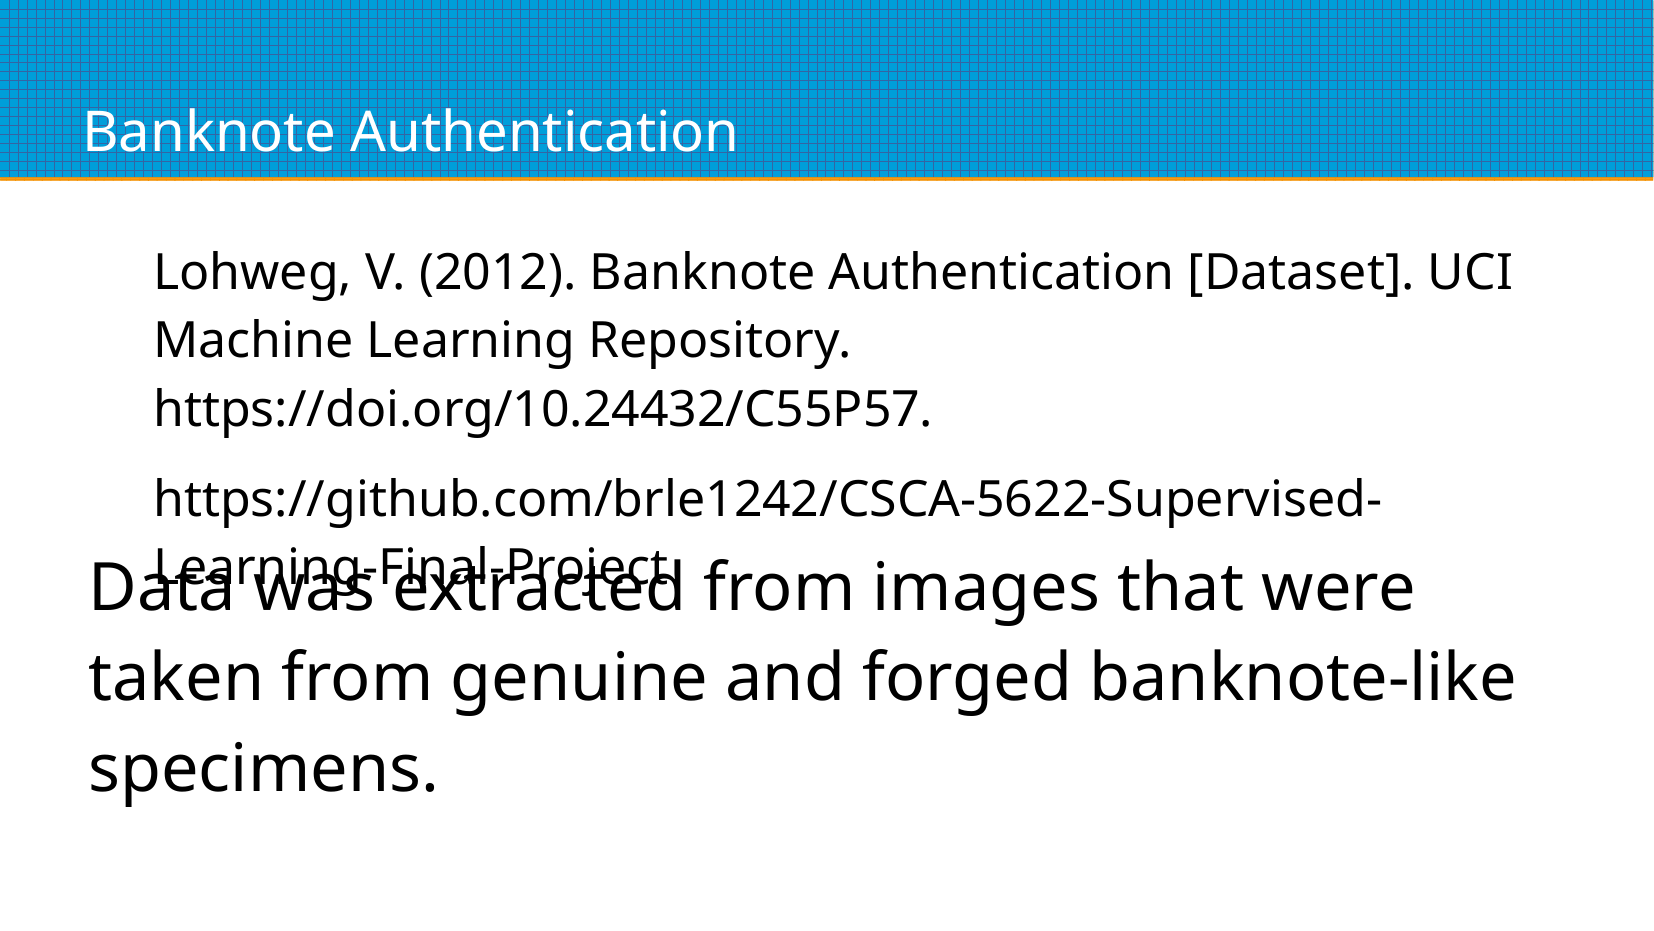

# Banknote Authentication
Lohweg, V. (2012). Banknote Authentication [Dataset]. UCI Machine Learning Repository. https://doi.org/10.24432/C55P57.
https://github.com/brle1242/CSCA-5622-Supervised-Learning-Final-Project
Data was extracted from images that were taken from genuine and forged banknote-like specimens.